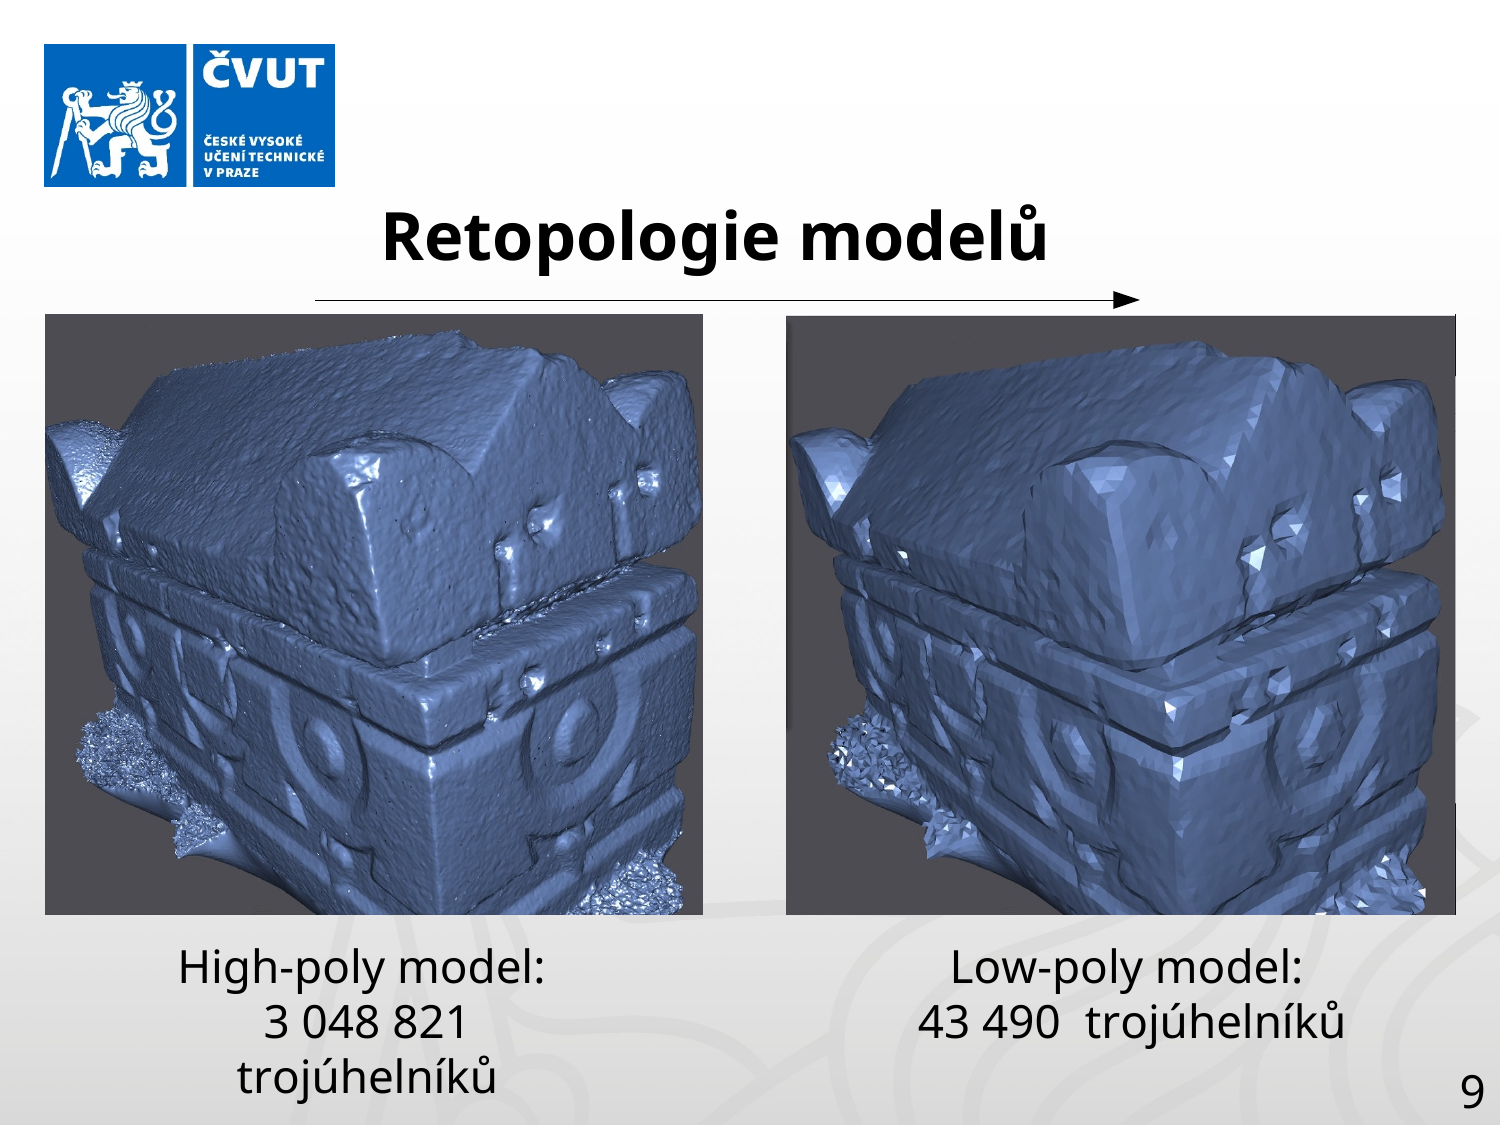

# Retopologie modelů
High-poly model:
3 048 821 trojúhelníků
Low-poly model:
43 490 trojúhelníků
9